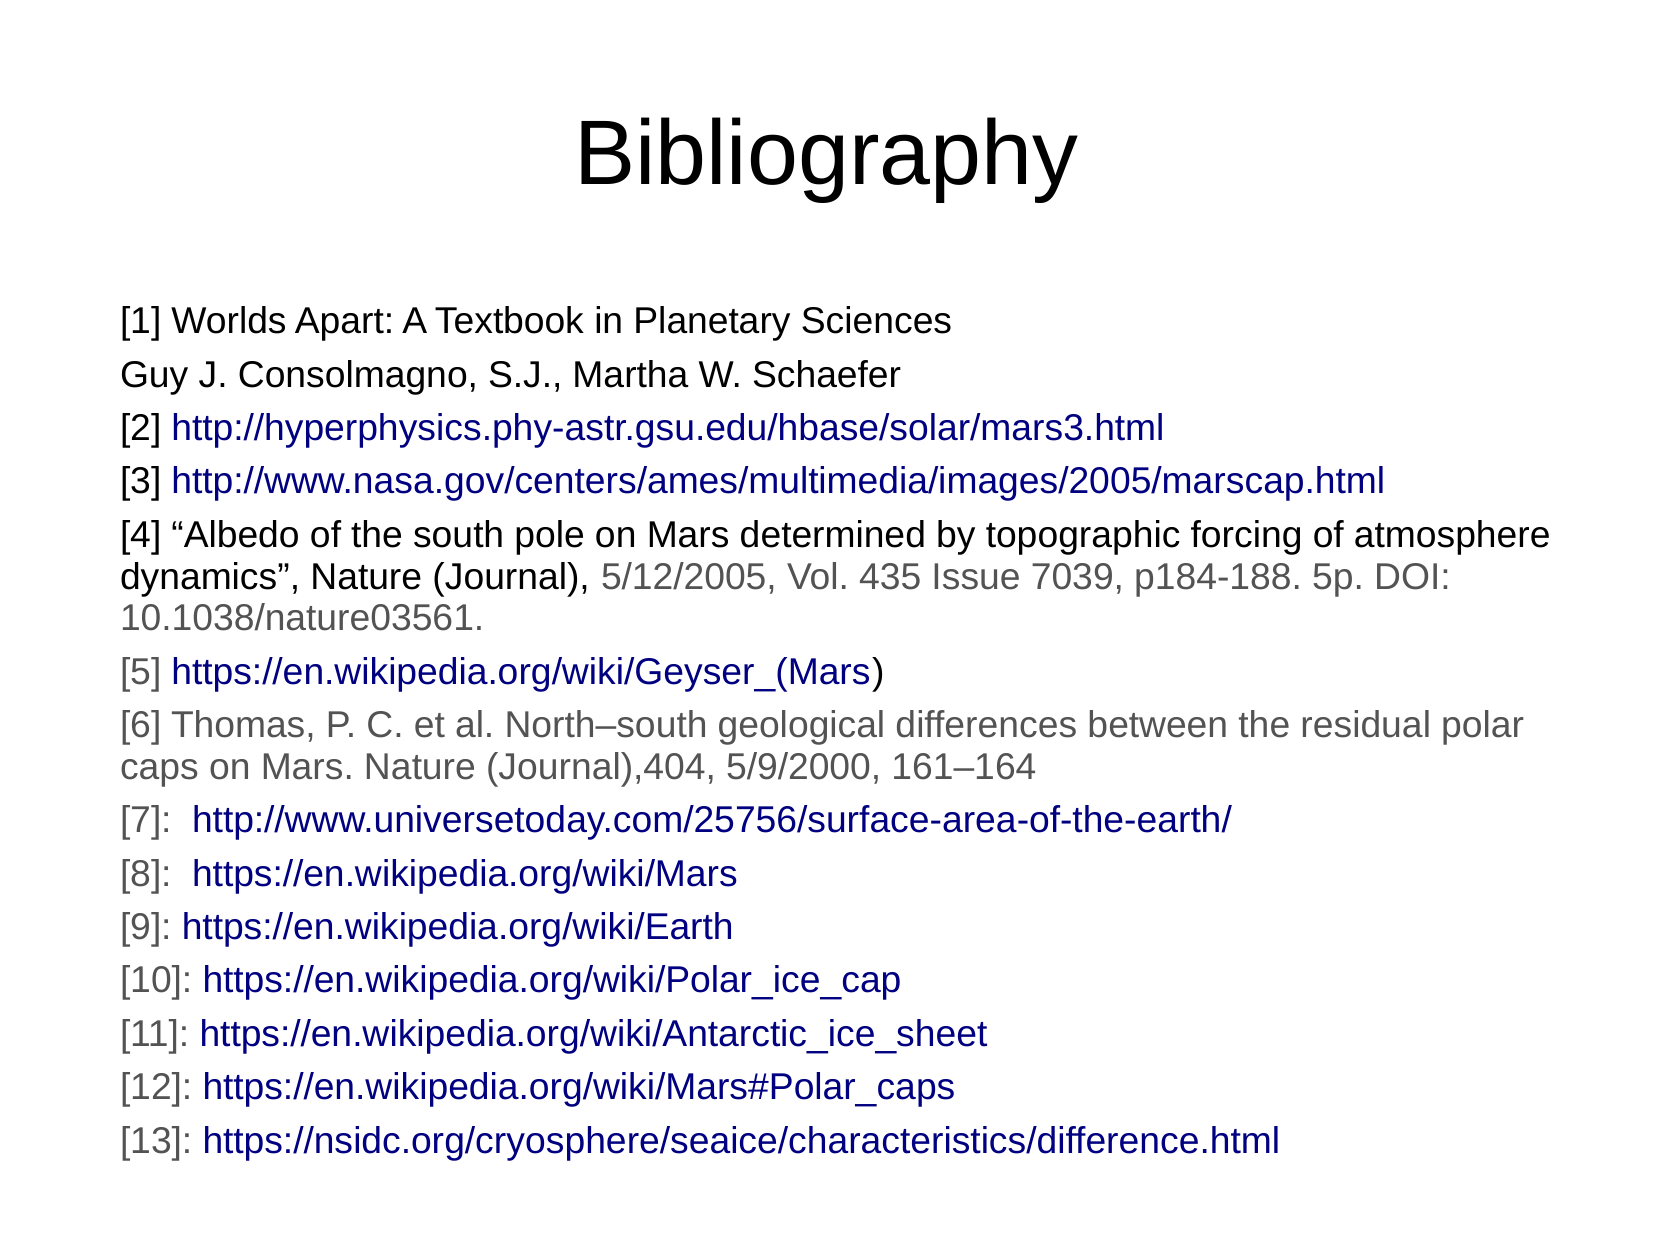

# Bibliography
[1] Worlds Apart: A Textbook in Planetary Sciences
Guy J. Consolmagno, S.J., Martha W. Schaefer
[2] http://hyperphysics.phy-astr.gsu.edu/hbase/solar/mars3.html
[3] http://www.nasa.gov/centers/ames/multimedia/images/2005/marscap.html
[4] “Albedo of the south pole on Mars determined by topographic forcing of atmosphere dynamics”, Nature (Journal), 5/12/2005, Vol. 435 Issue 7039, p184-188. 5p. DOI: 10.1038/nature03561.
[5] https://en.wikipedia.org/wiki/Geyser_(Mars)
[6] Thomas, P. C. et al. North–south geological differences between the residual polar caps on Mars. Nature (Journal),404, 5/9/2000, 161–164
[7]: http://www.universetoday.com/25756/surface-area-of-the-earth/
[8]: https://en.wikipedia.org/wiki/Mars
[9]: https://en.wikipedia.org/wiki/Earth
[10]: https://en.wikipedia.org/wiki/Polar_ice_cap
[11]: https://en.wikipedia.org/wiki/Antarctic_ice_sheet
[12]: https://en.wikipedia.org/wiki/Mars#Polar_caps
[13]: https://nsidc.org/cryosphere/seaice/characteristics/difference.html